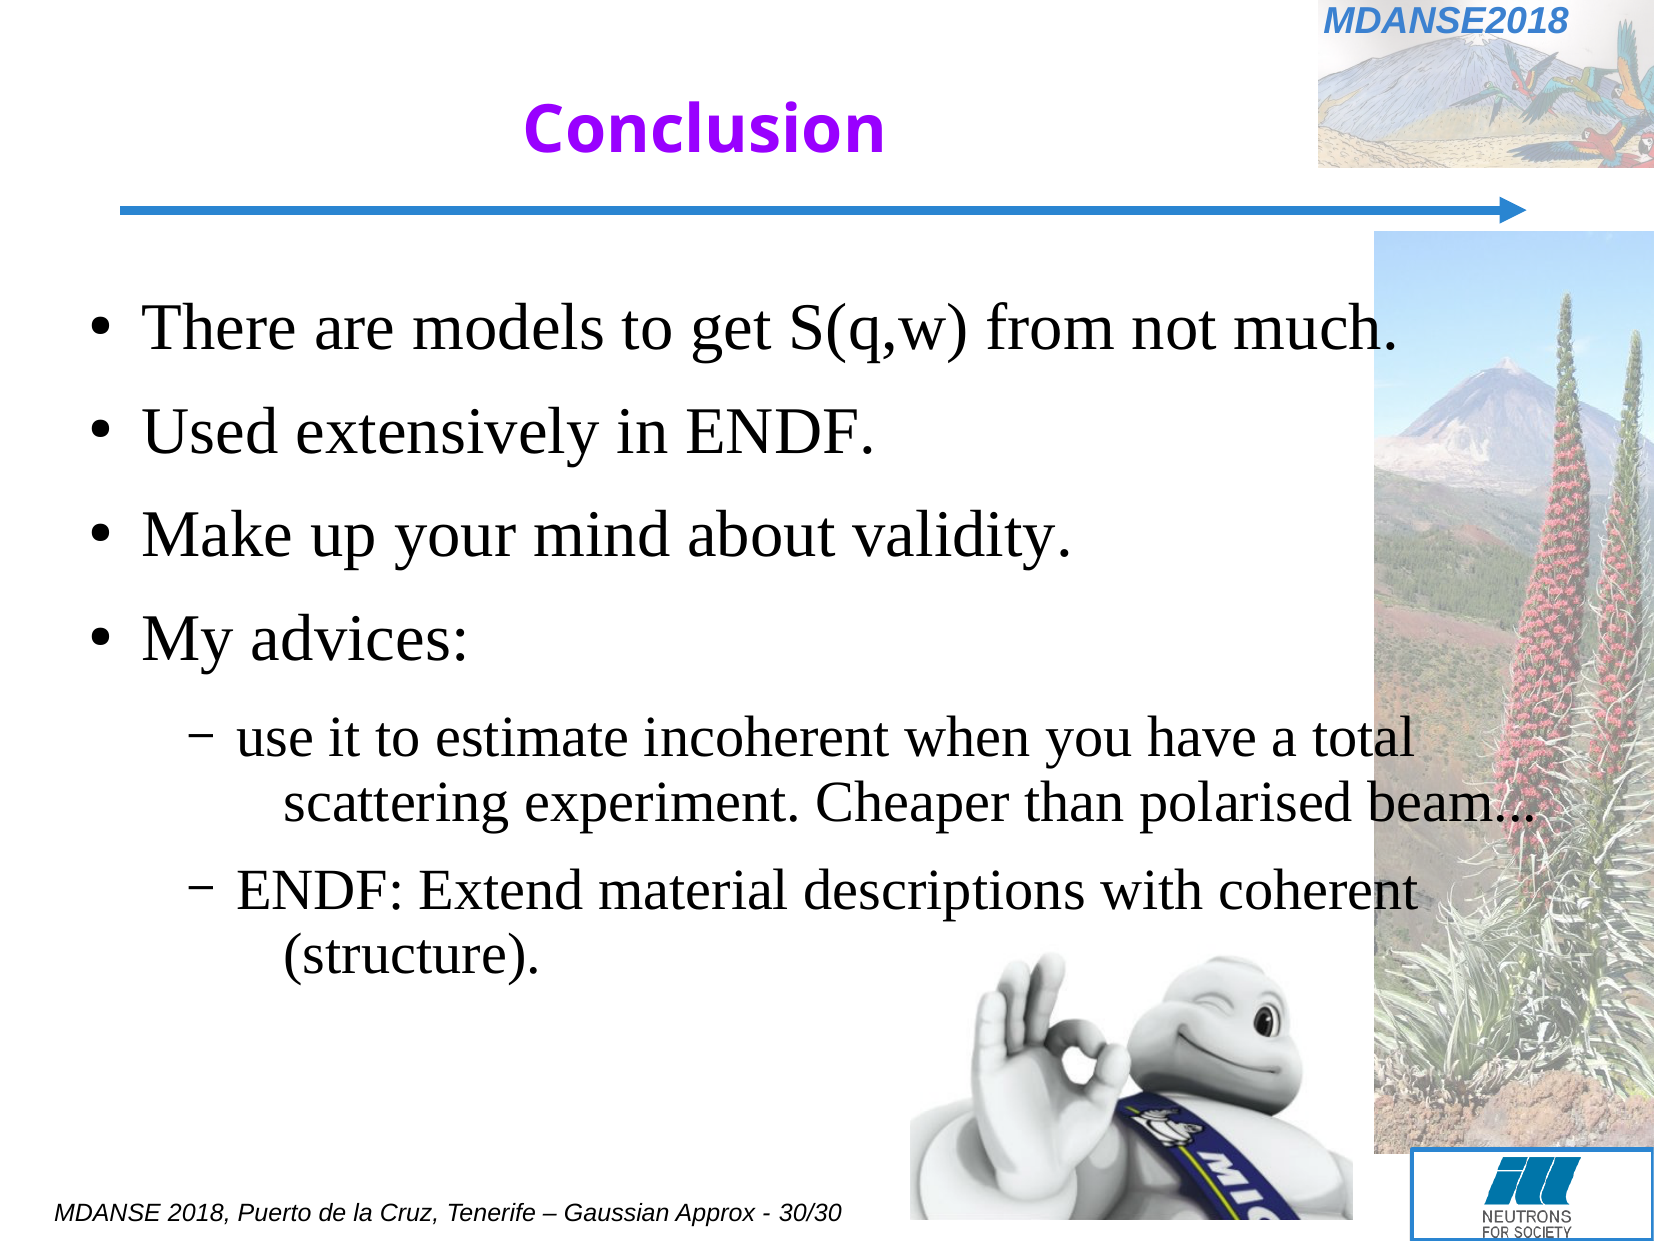

# Conclusion
There are models to get S(q,w) from not much.
Used extensively in ENDF.
Make up your mind about validity.
My advices:
use it to estimate incoherent when you have a total scattering experiment. Cheaper than polarised beam...
ENDF: Extend material descriptions with coherent (structure).